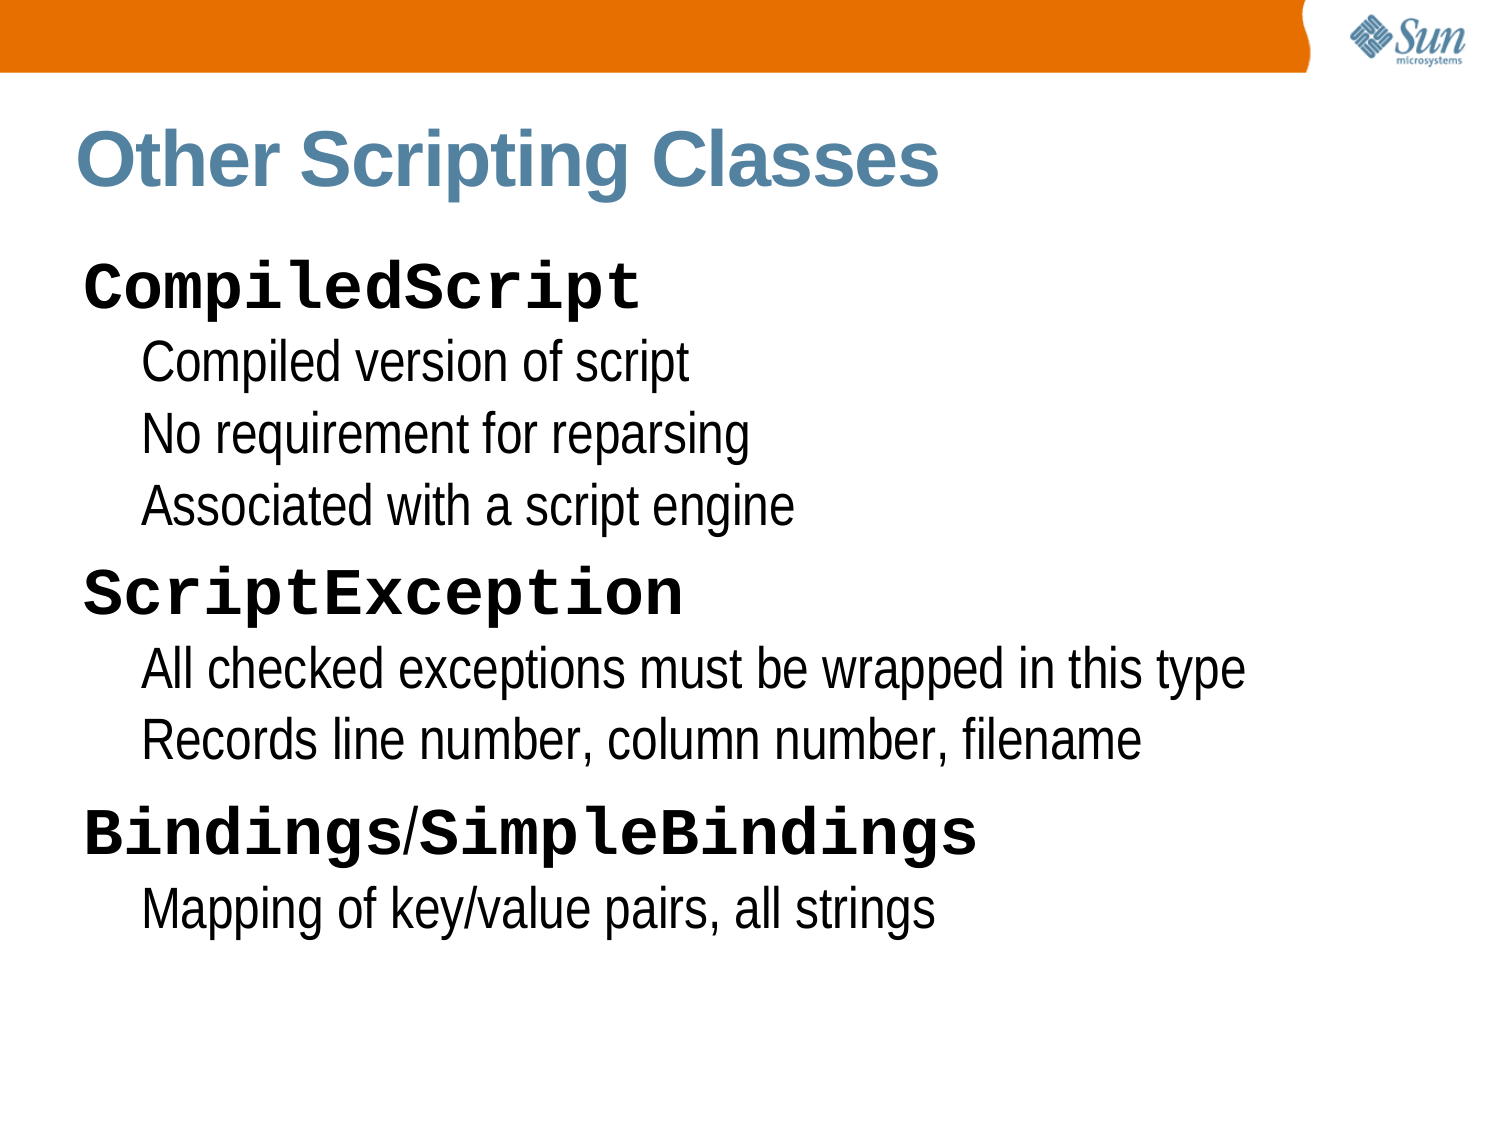

# Other Scripting Classes
CompiledScript
Compiled version of script
No requirement for reparsing
Associated with a script engine
ScriptException
All checked exceptions must be wrapped in this type
Records line number, column number, filename
Bindings/SimpleBindings
Mapping of key/value pairs, all strings